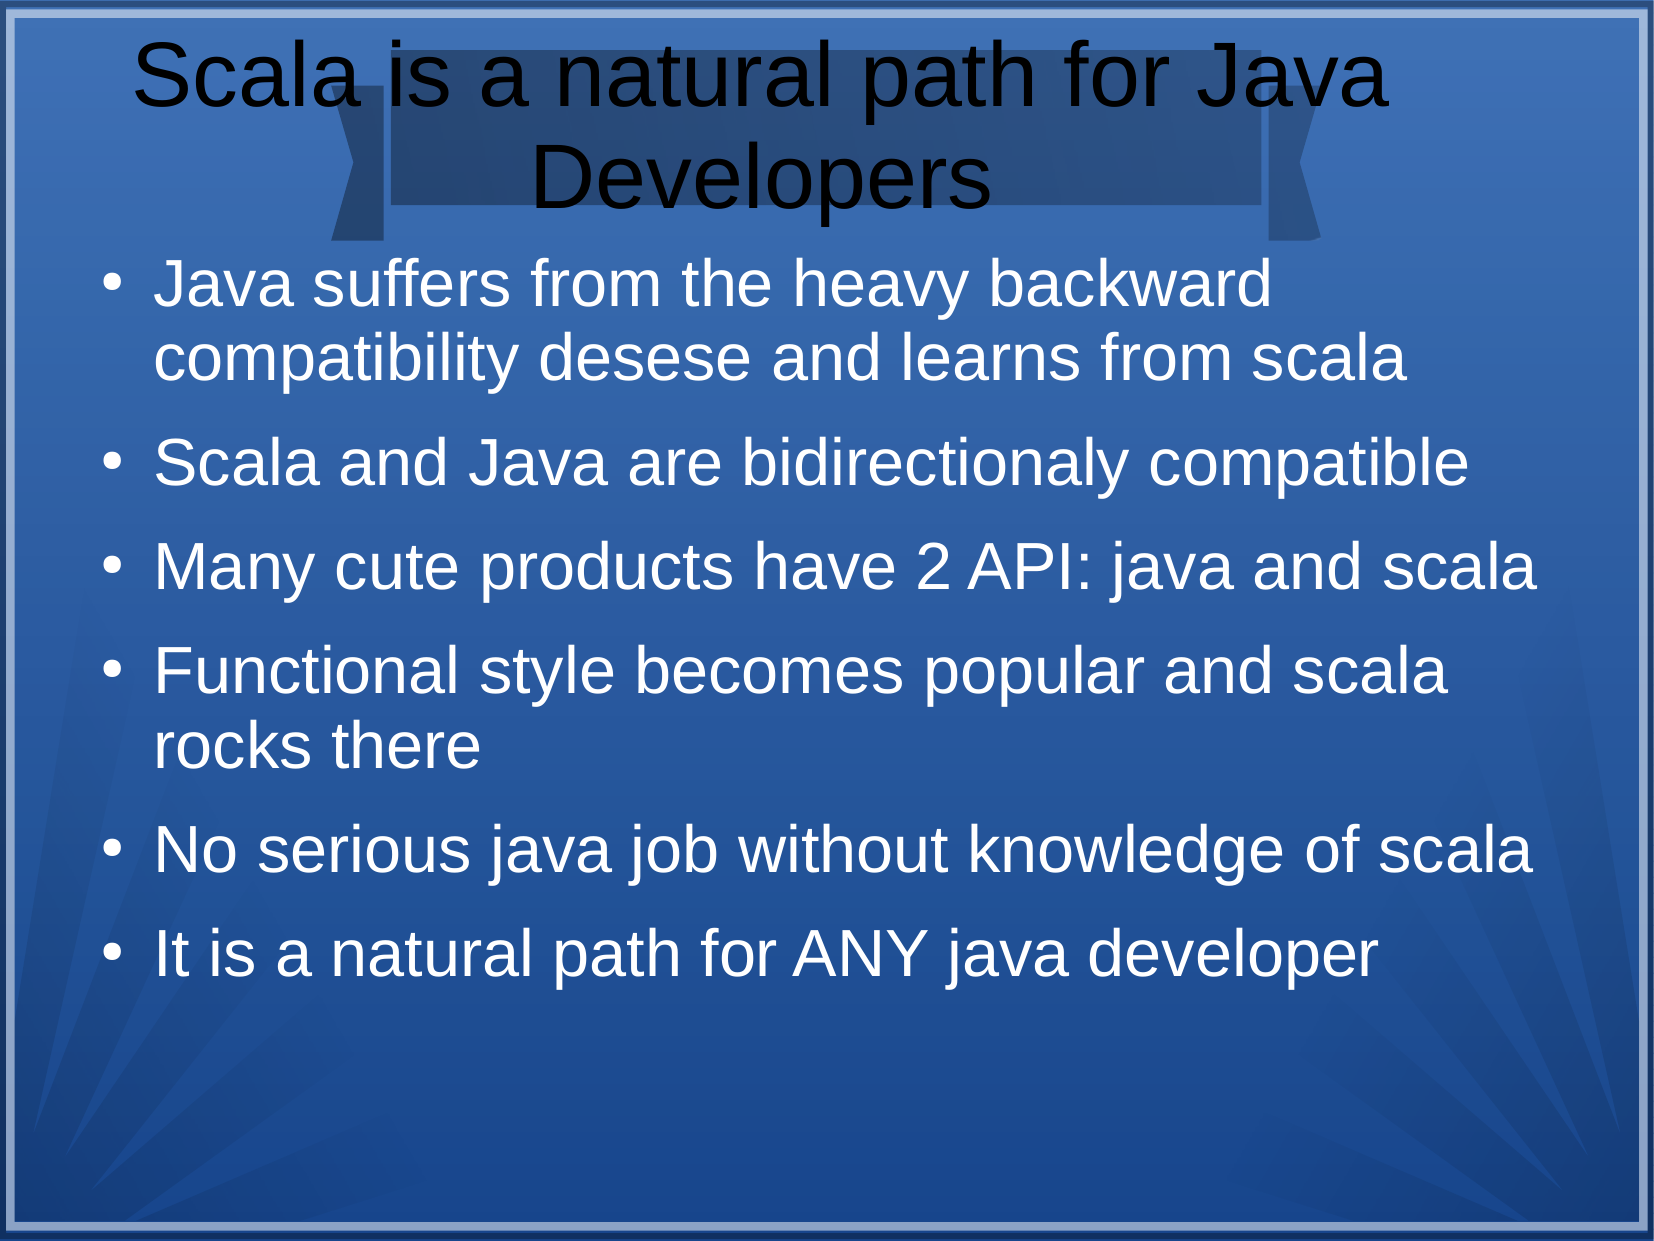

# Scala is a natural path for Java Developers
Java suffers from the heavy backward compatibility desese and learns from scala
Scala and Java are bidirectionaly compatible
Many cute products have 2 API: java and scala
Functional style becomes popular and scala rocks there
No serious java job without knowledge of scala
It is a natural path for ANY java developer